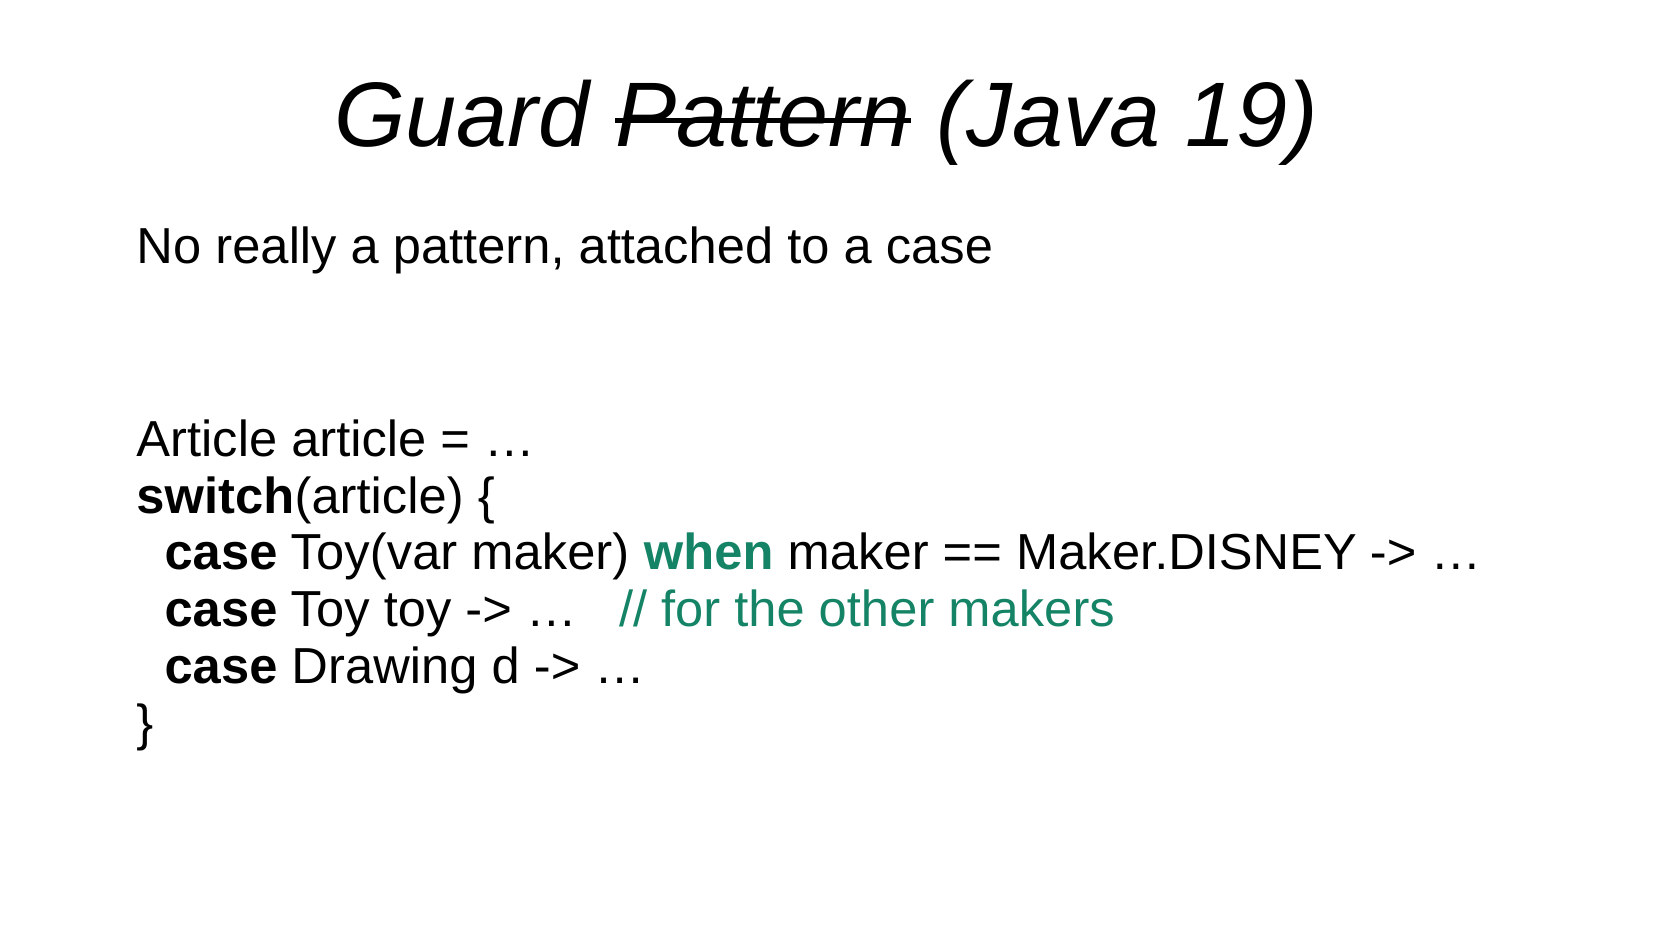

# Guard Pattern (Java 19)
No really a pattern, attached to a case
Article article = …
switch(article) {
 case Toy(var maker) when maker == Maker.DISNEY -> …
 case Toy toy -> … // for the other makers
 case Drawing d -> …
}